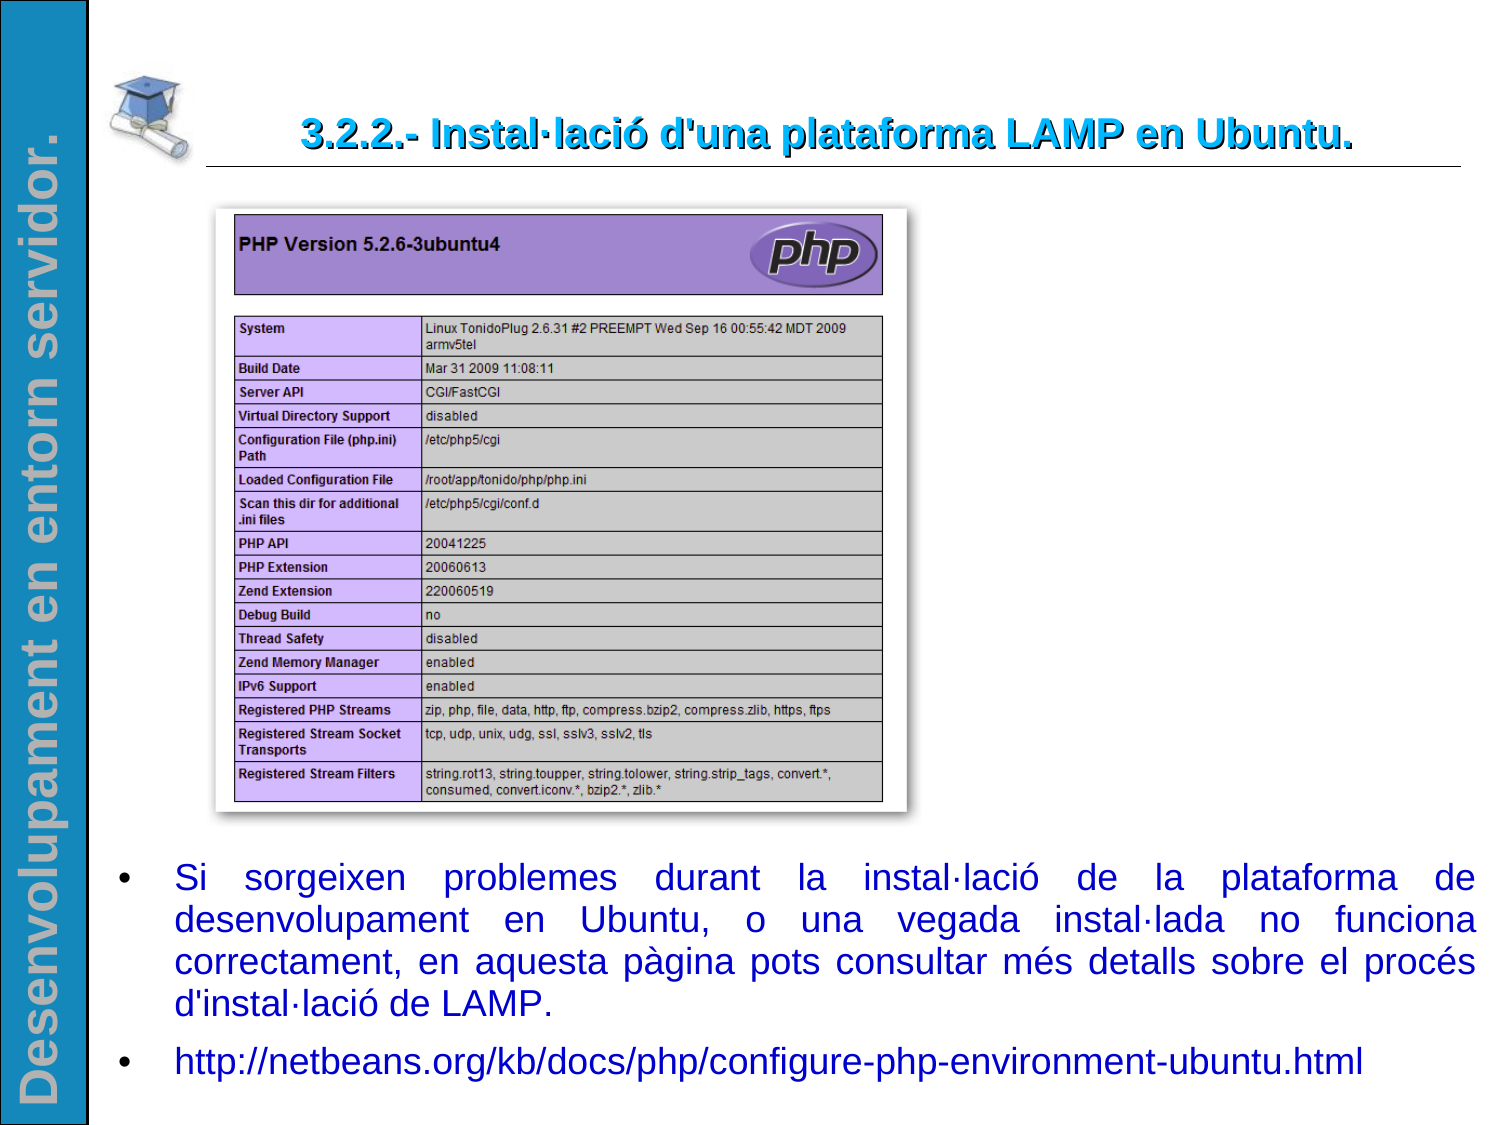

# 3.2.2.- Instal·lació d'una plataforma LAMP en Ubuntu.
Si sorgeixen problemes durant la instal·lació de la plataforma de desenvolupament en Ubuntu, o una vegada instal·lada no funciona correctament, en aquesta pàgina pots consultar més detalls sobre el procés d'instal·lació de LAMP.
http://netbeans.org/kb/docs/php/configure-php-environment-ubuntu.html